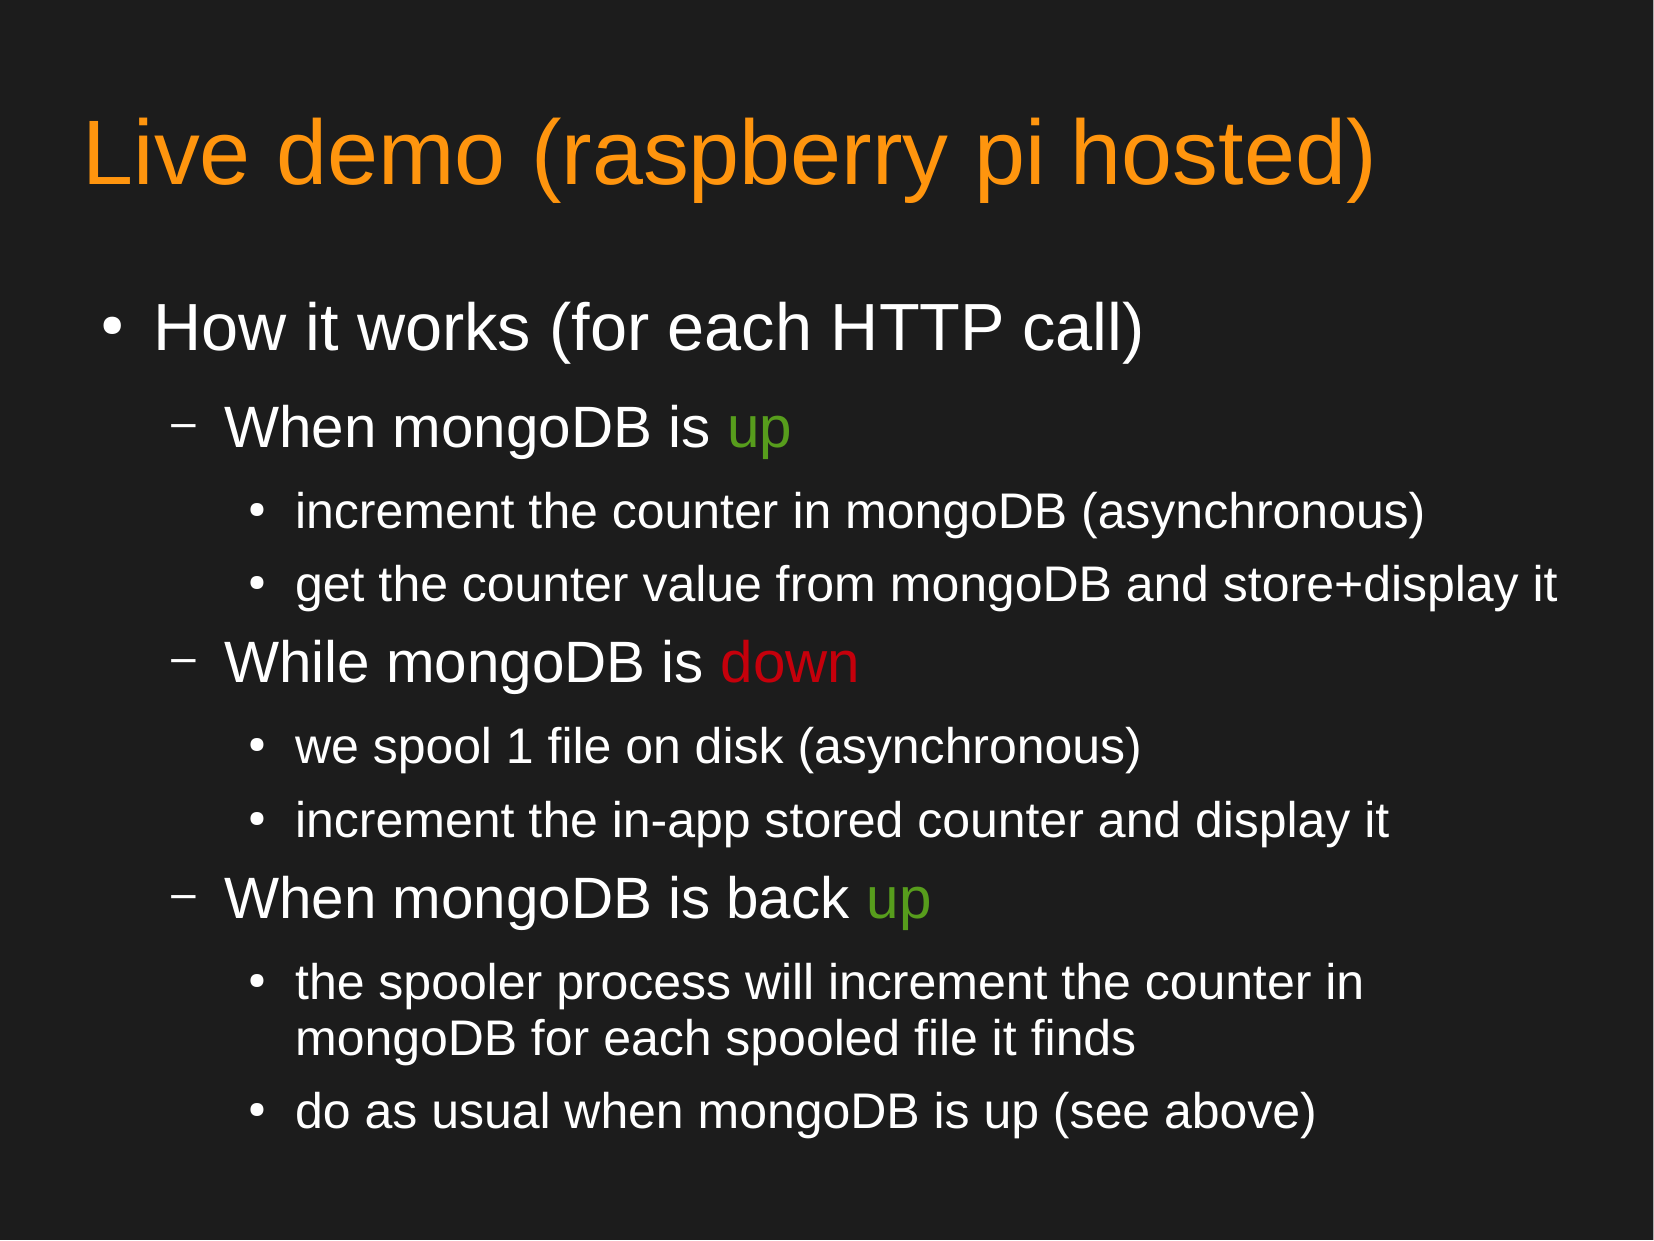

# Live demo (raspberry pi hosted)
How it works (for each HTTP call)
When mongoDB is up
increment the counter in mongoDB (asynchronous)
get the counter value from mongoDB and store+display it
While mongoDB is down
we spool 1 file on disk (asynchronous)
increment the in-app stored counter and display it
When mongoDB is back up
the spooler process will increment the counter in mongoDB for each spooled file it finds
do as usual when mongoDB is up (see above)